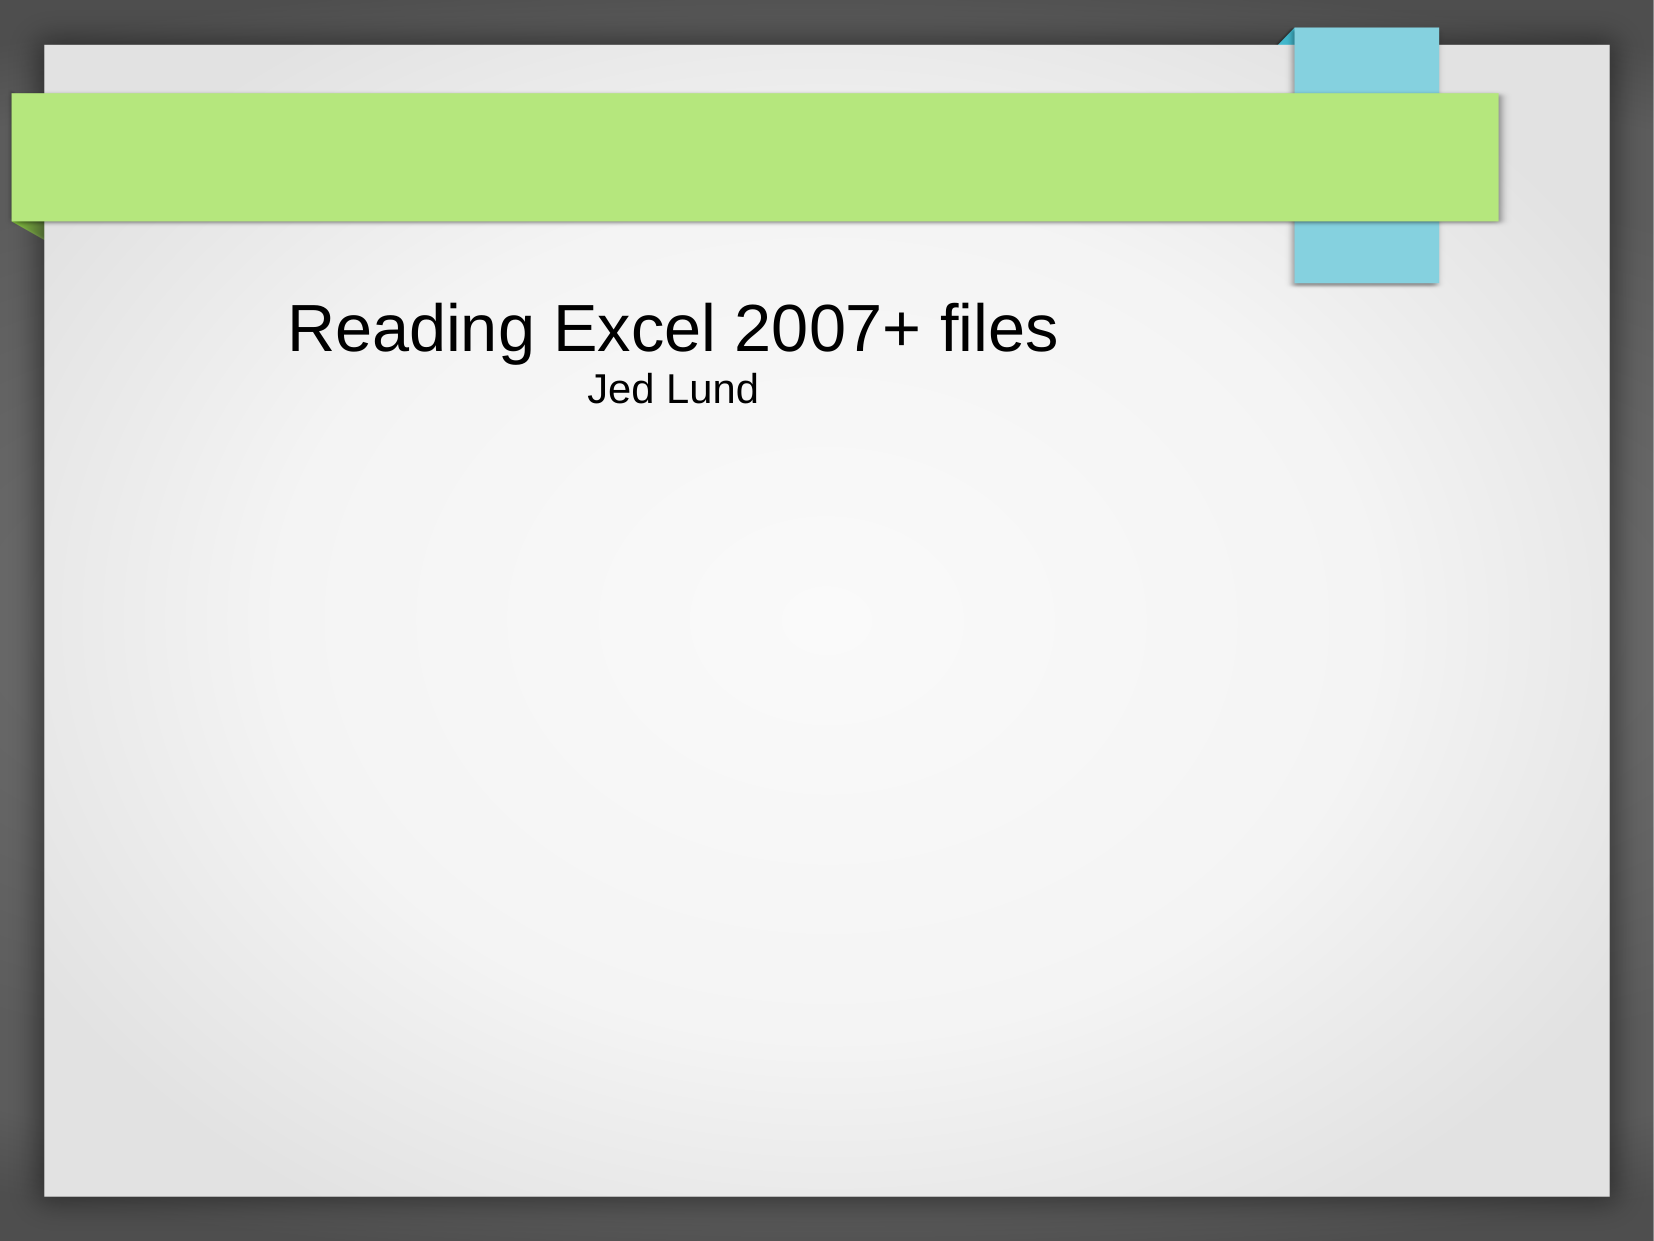

# Reading Excel 2007+ files
Jed Lund